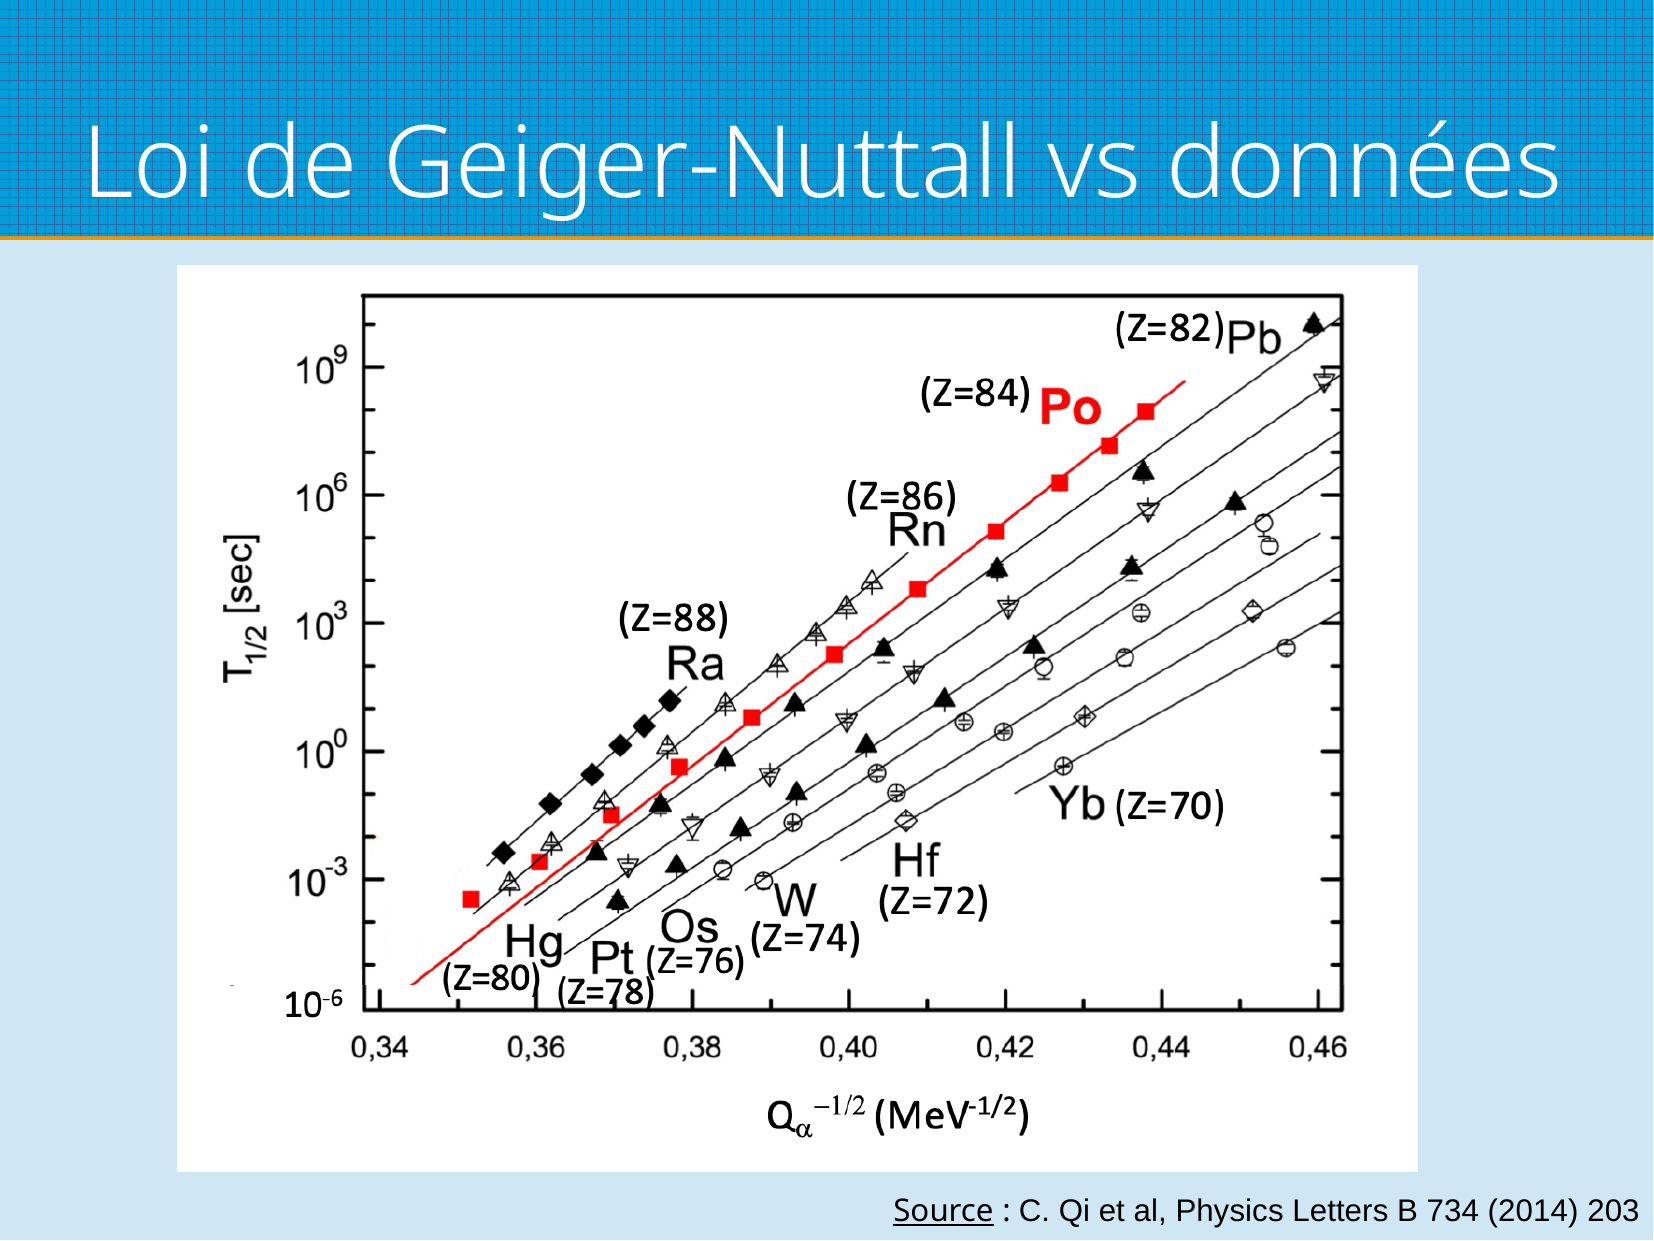

# Loi de Geiger-Nuttall vs données
Source : C. Qi et al, Physics Letters B 734 (2014) 203